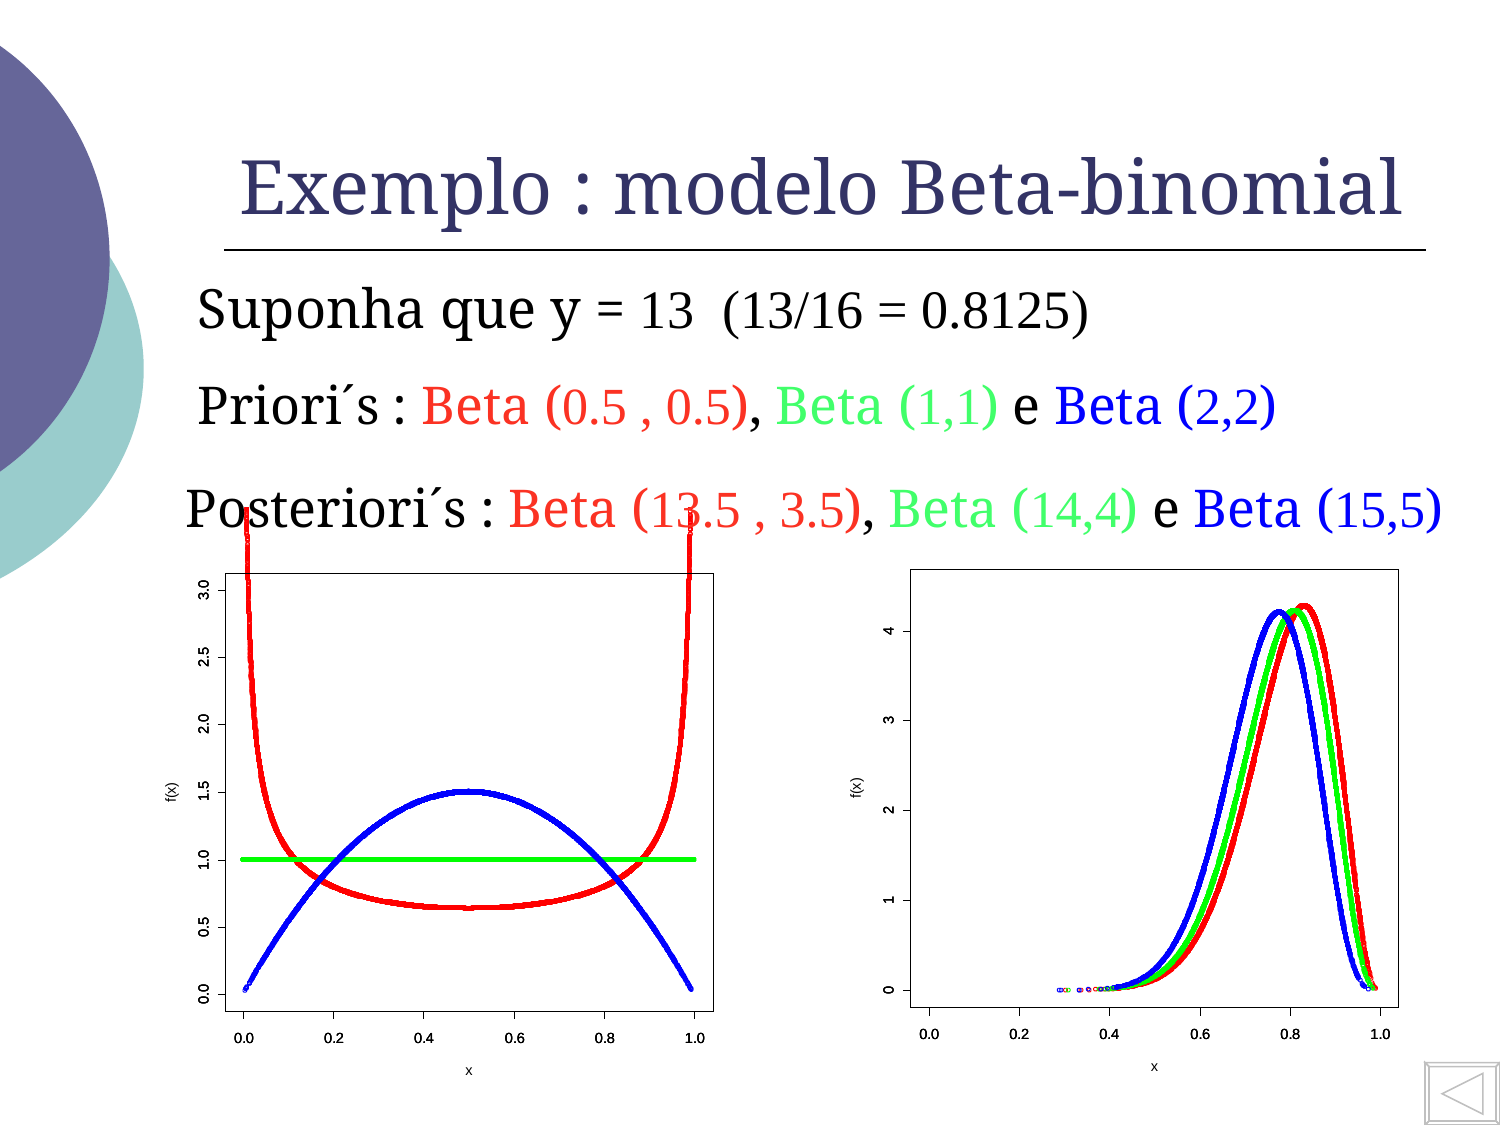

# Exemplo : modelo Beta-binomial
Suponha que y = 13 (13/16 = 0.8125)
Priori´s : Beta (0.5 , 0.5), Beta (1,1) e Beta (2,2)
Posteriori´s : Beta (13.5 , 3.5), Beta (14,4) e Beta (15,5)